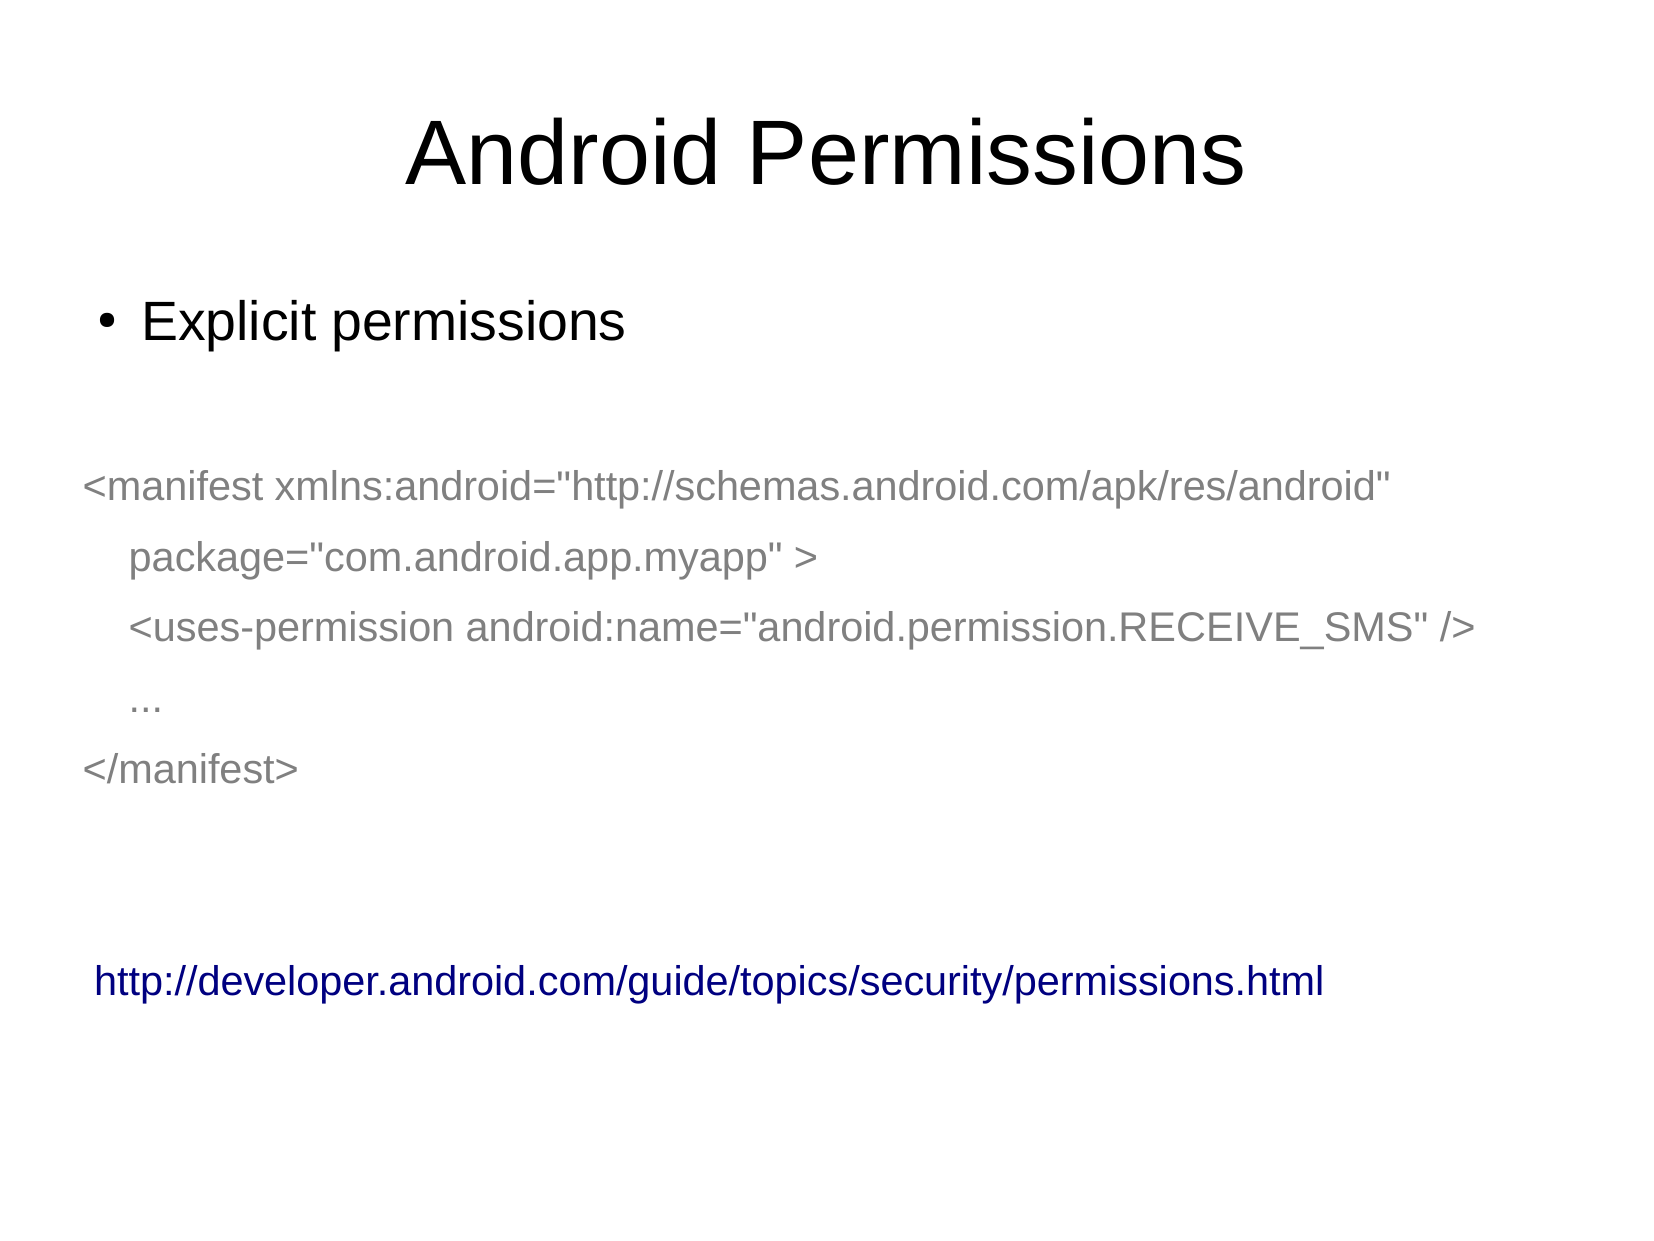

# Android Permissions
Explicit permissions
<manifest xmlns:android="http://schemas.android.com/apk/res/android"
 package="com.android.app.myapp" >
 <uses-permission android:name="android.permission.RECEIVE_SMS" />
 ...
</manifest>
 http://developer.android.com/guide/topics/security/permissions.html